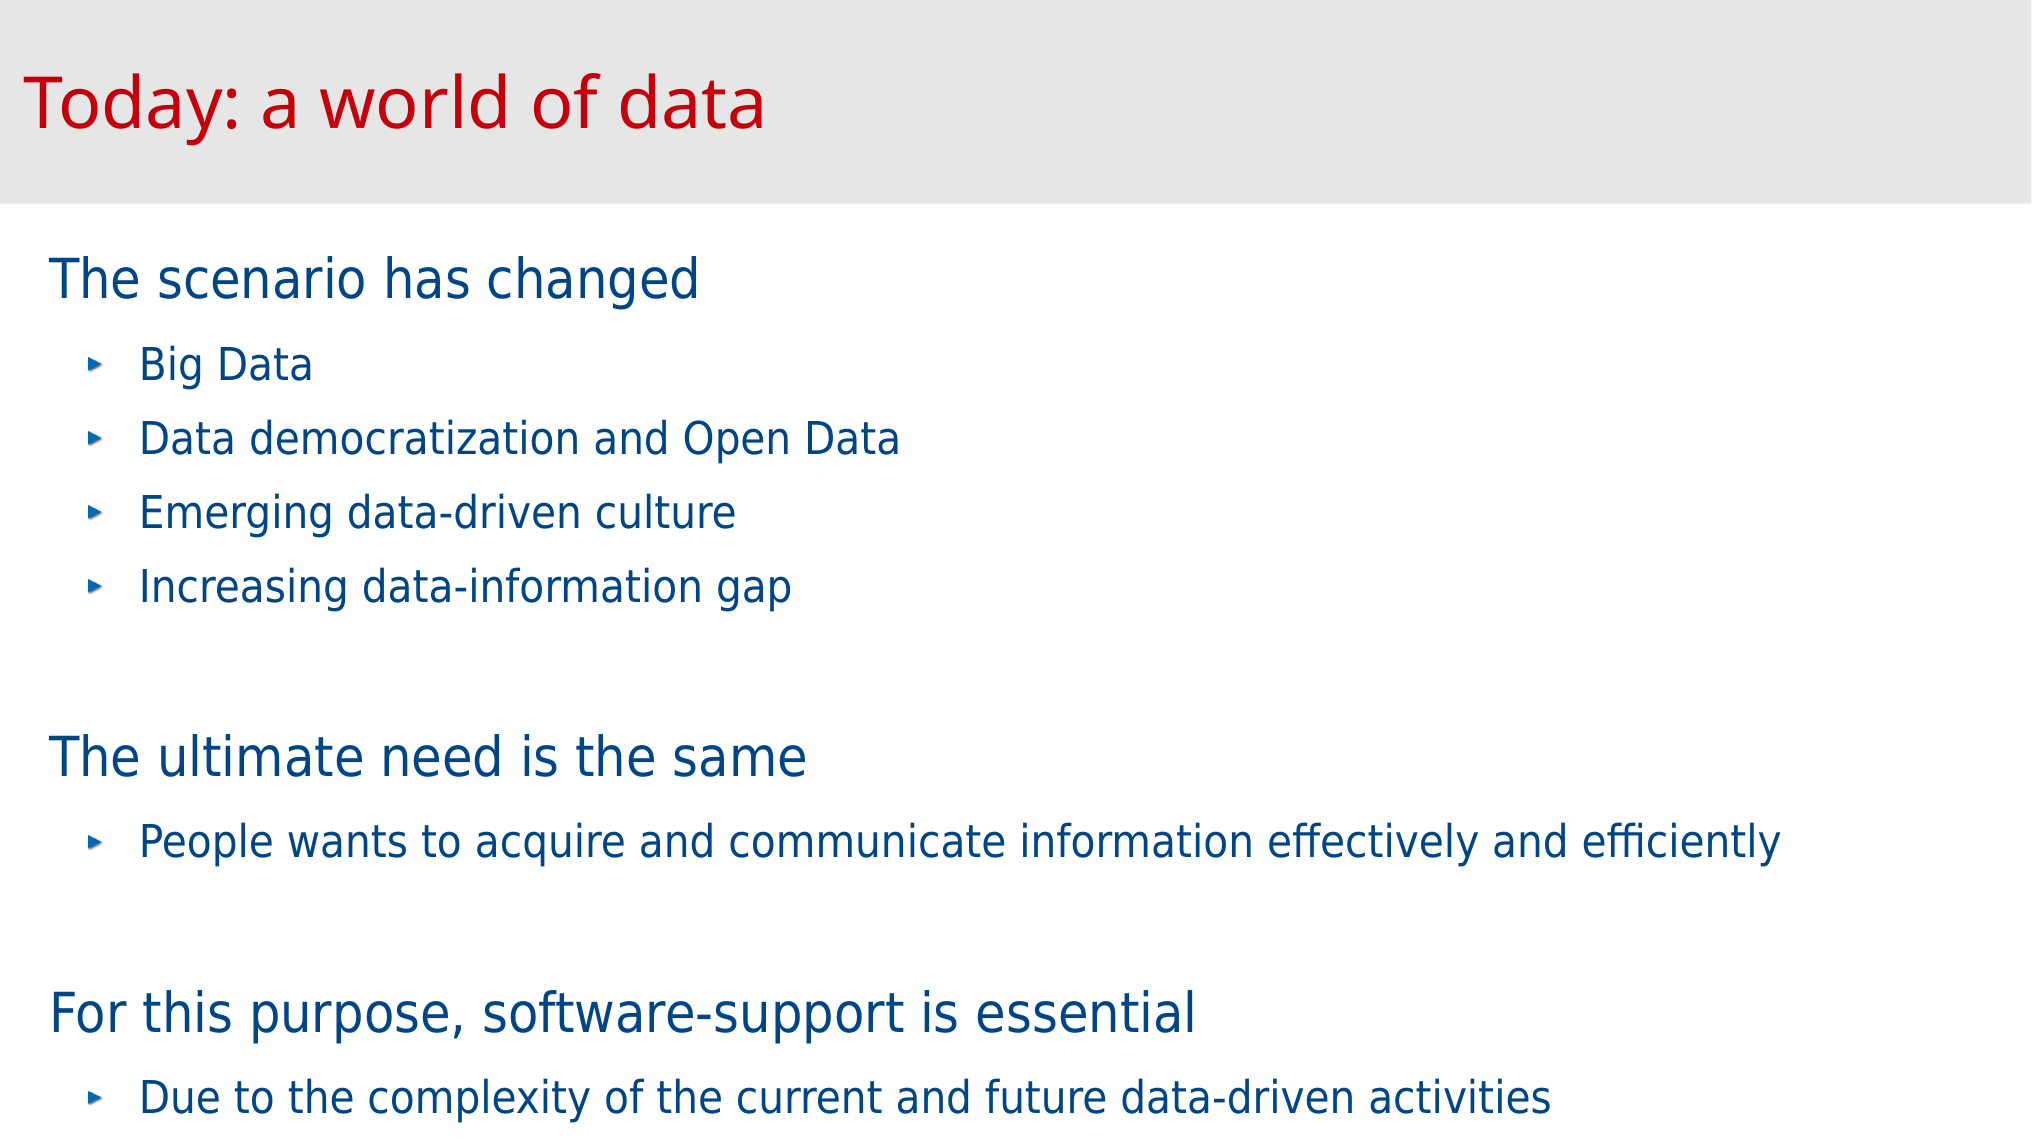

# Today: a world of data
The scenario has changed
Big Data
Data democratization and Open Data
Emerging data-driven culture
Increasing data-information gap
The ultimate need is the same
People wants to acquire and communicate information effectively and efficiently
For this purpose, software-support is essential
Due to the complexity of the current and future data-driven activities